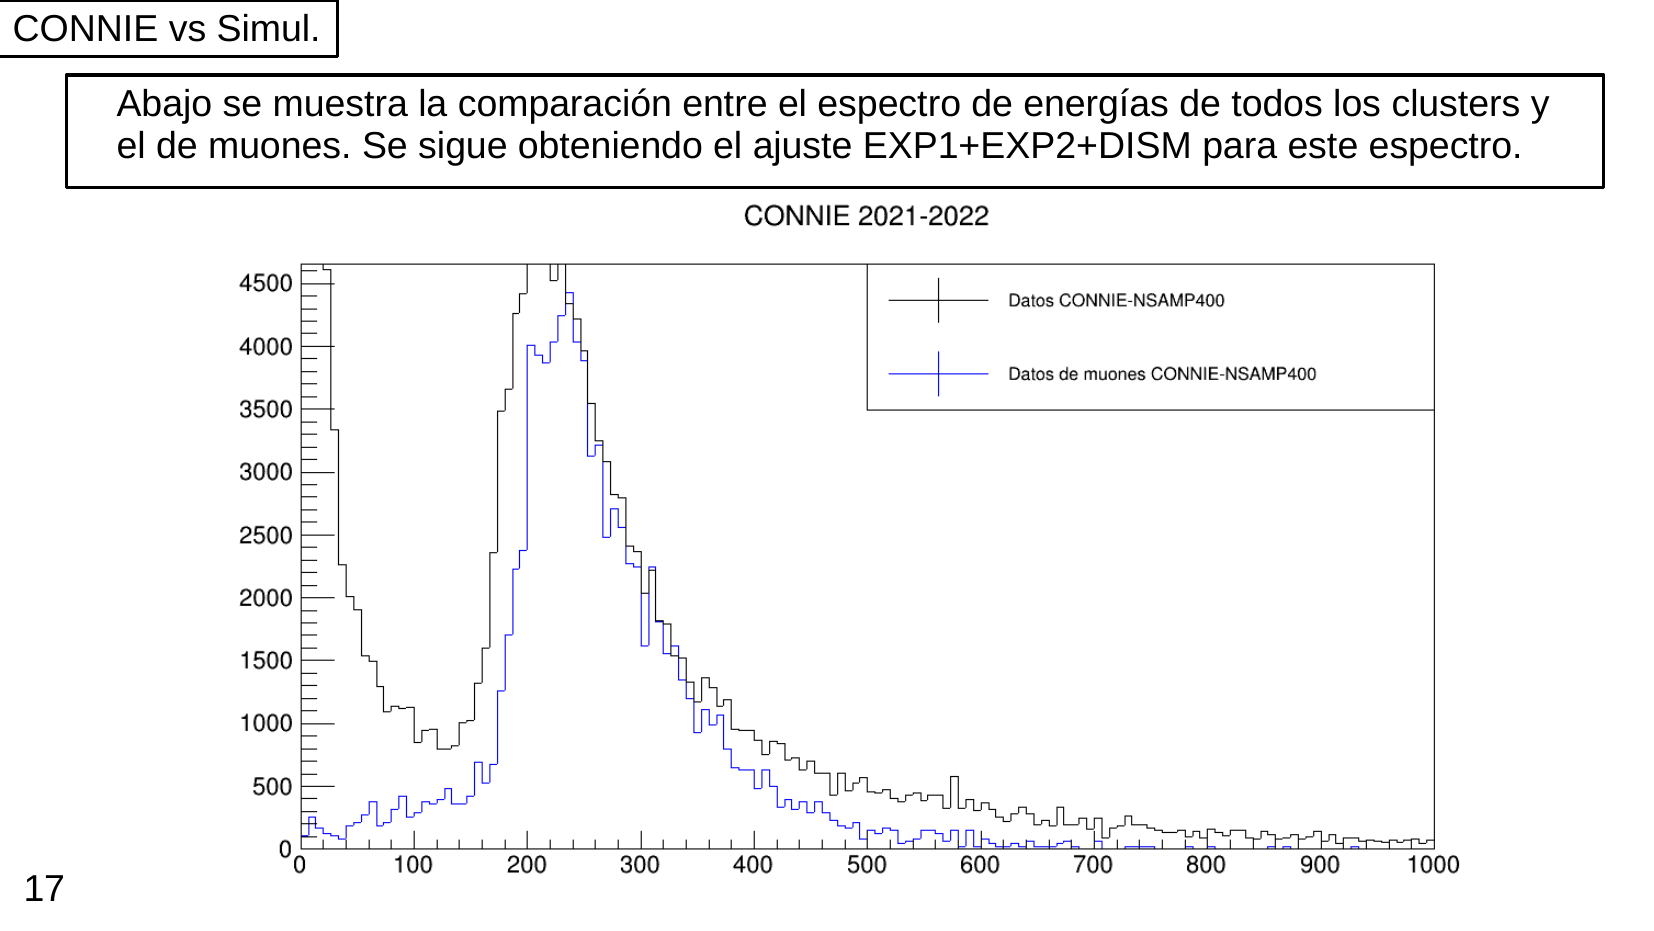

CONNIE vs Simul.
Abajo se muestra la comparación entre el espectro de energías de todos los clusters y el de muones. Se sigue obteniendo el ajuste EXP1+EXP2+DISM para este espectro.